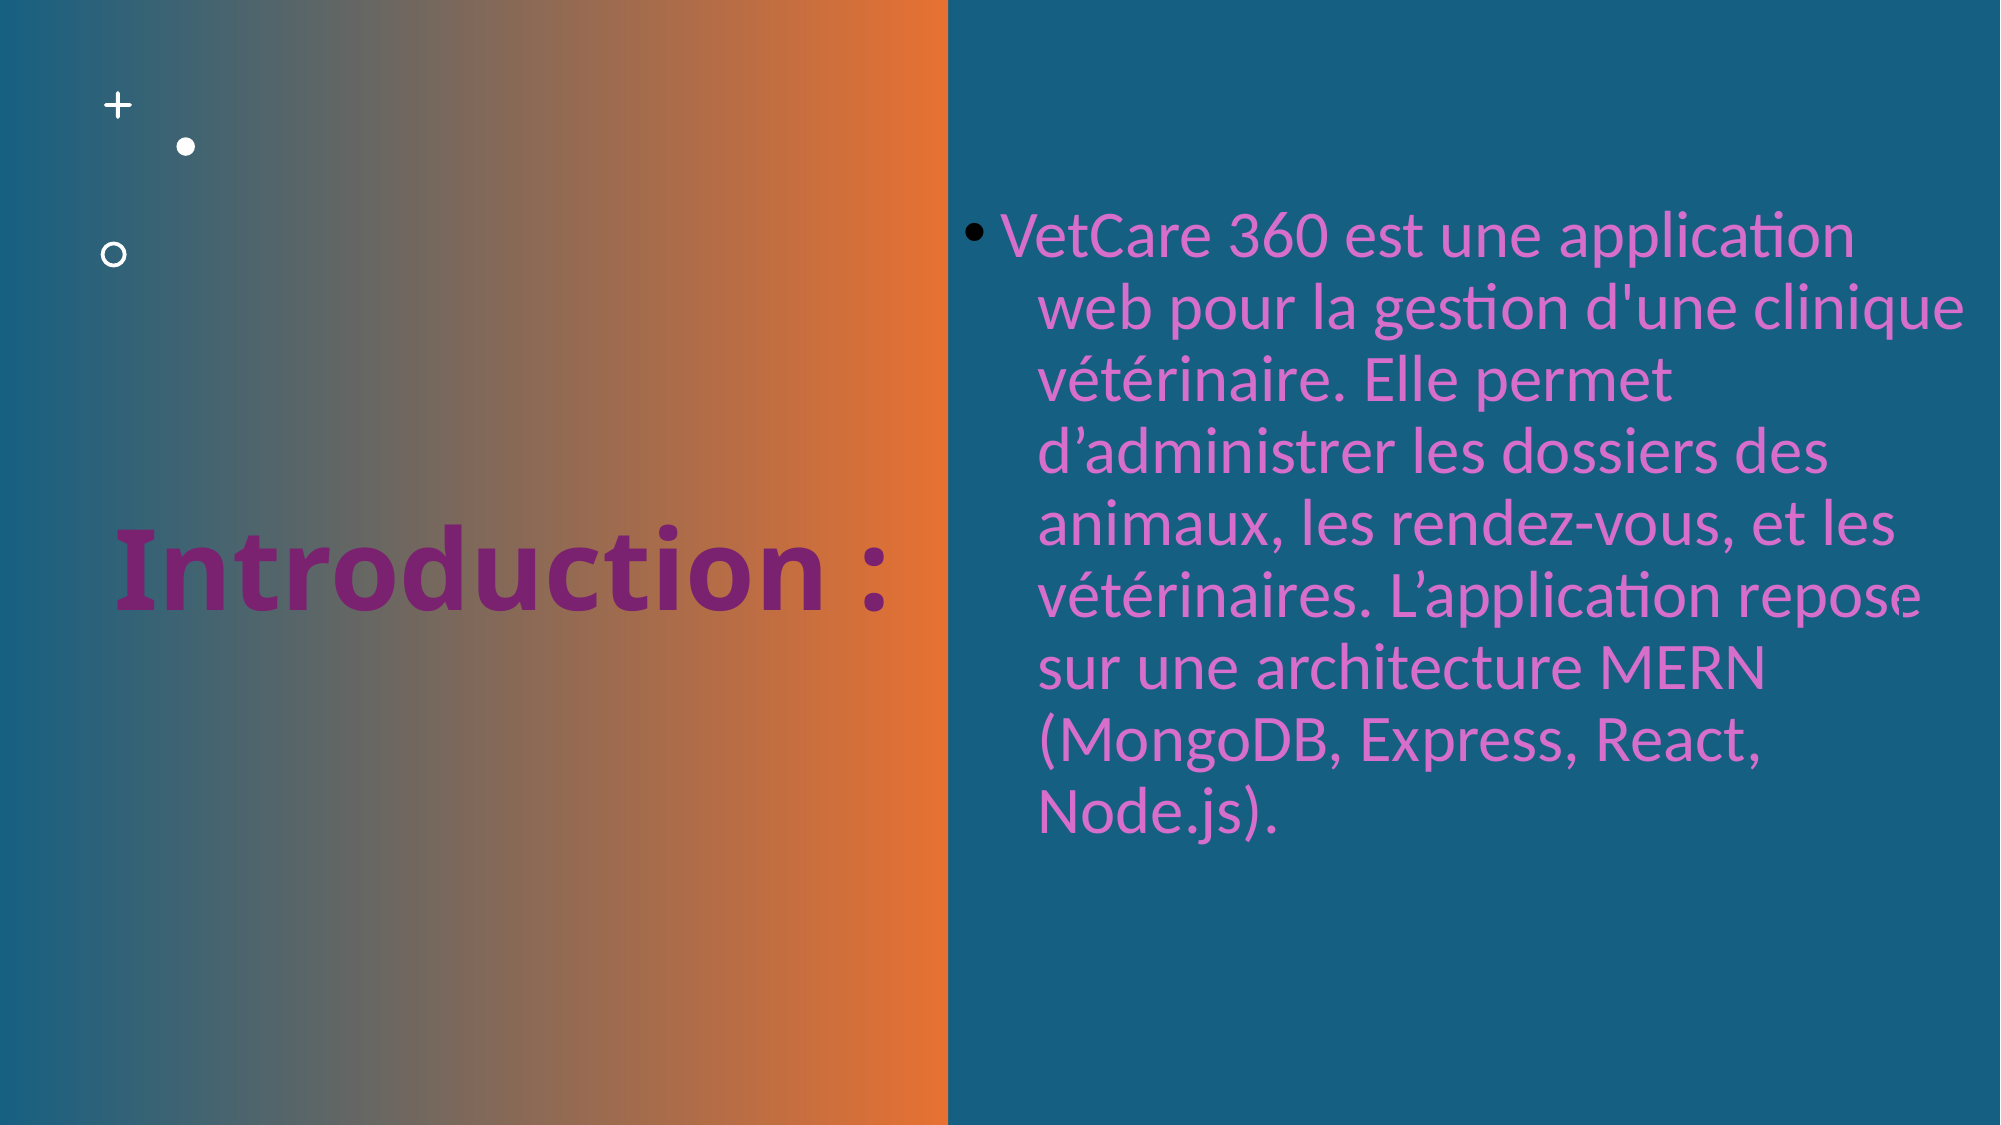

# Introduction :
VetCare 360 est une application web pour la gestion d'une clinique vétérinaire. Elle permet d’administrer les dossiers des animaux, les rendez-vous, et les vétérinaires. L’application repose sur une architecture MERN (MongoDB, Express, React, Node.js).